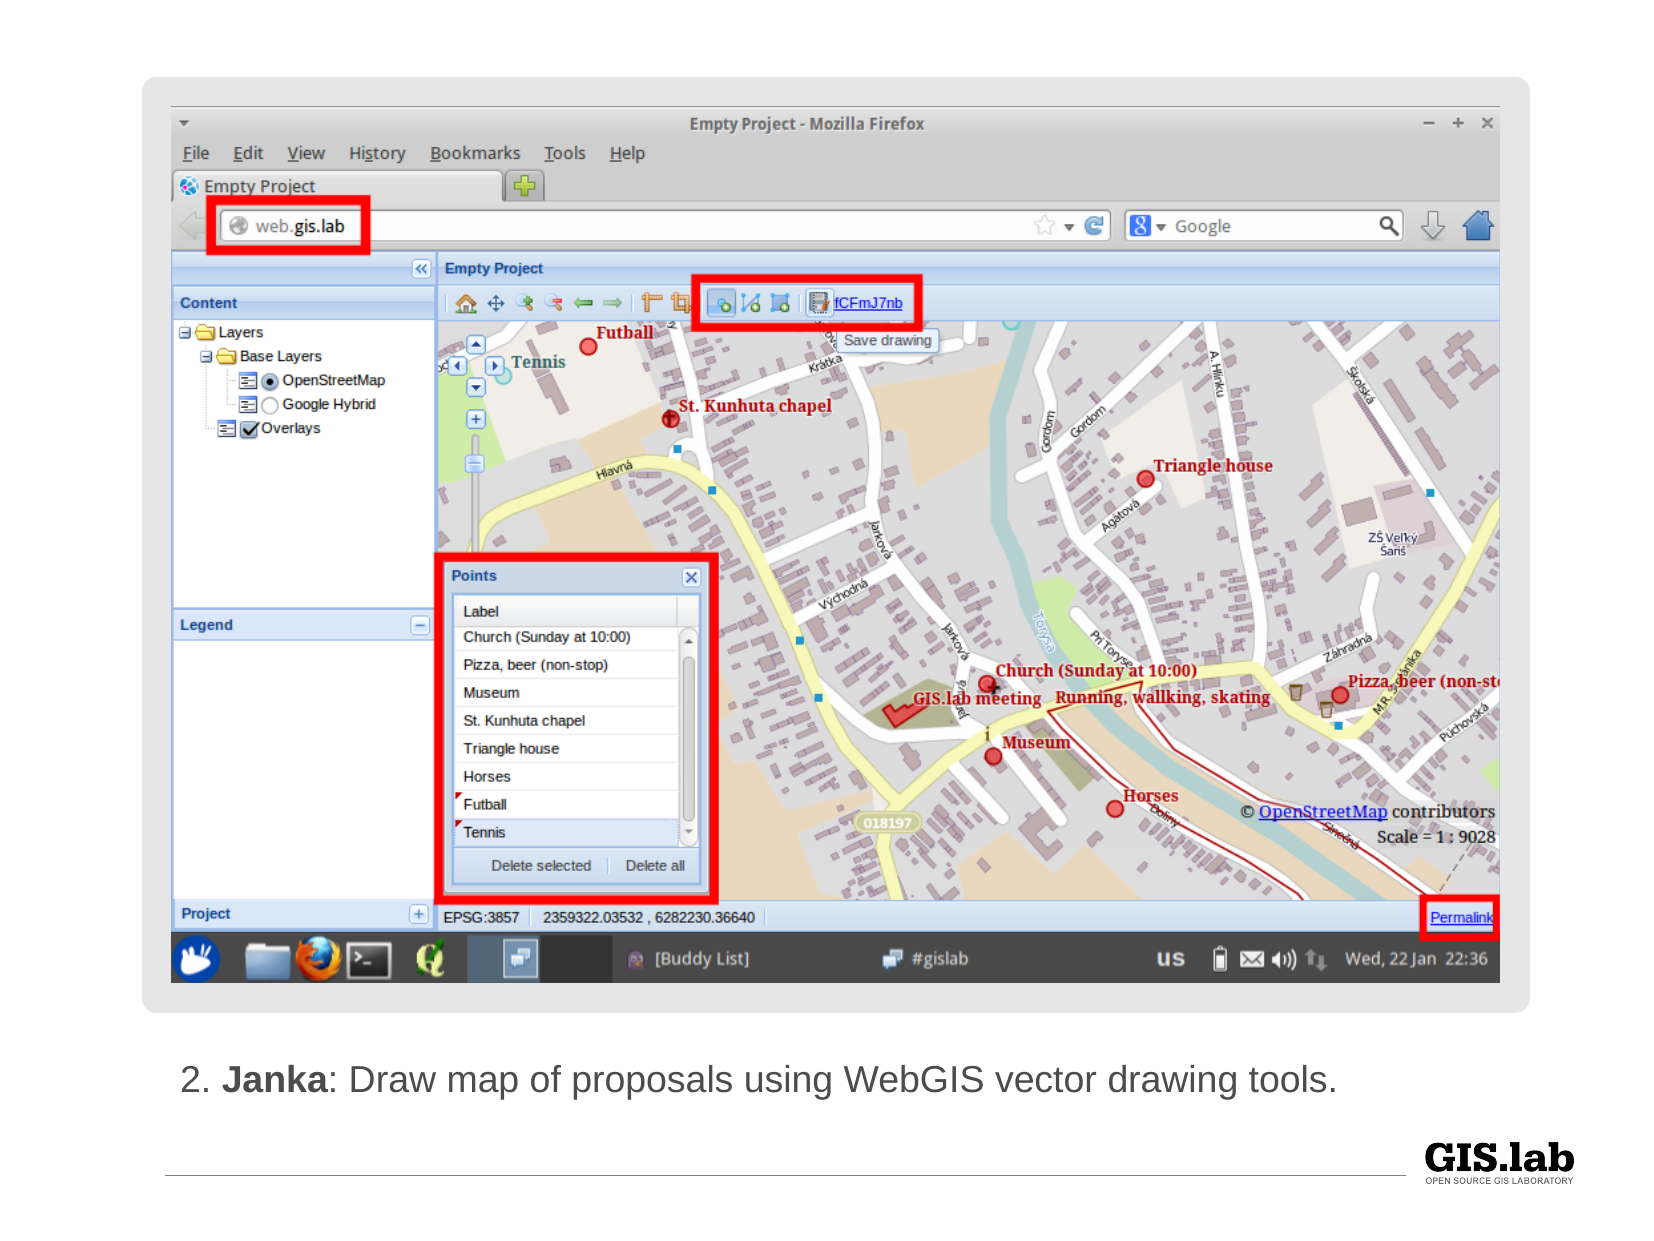

2. Janka: Draw map of proposals using WebGIS vector drawing tools.